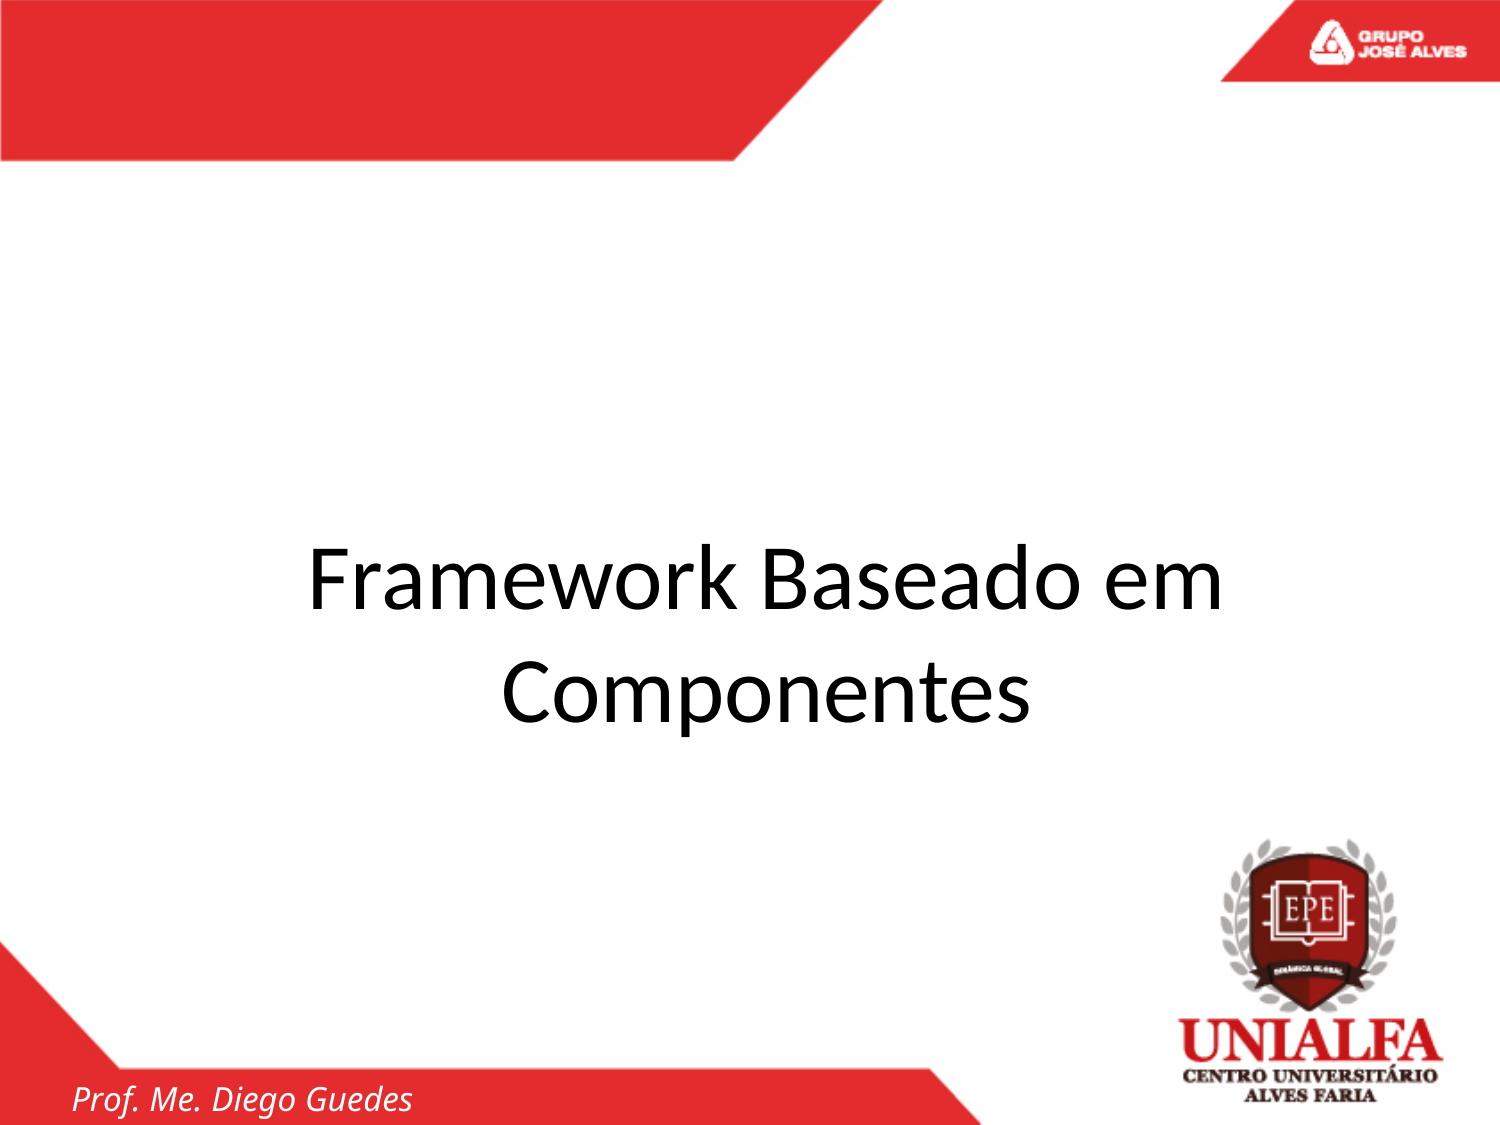

# Framework Baseado em Componentes
Prof. Me. Diego Guedes